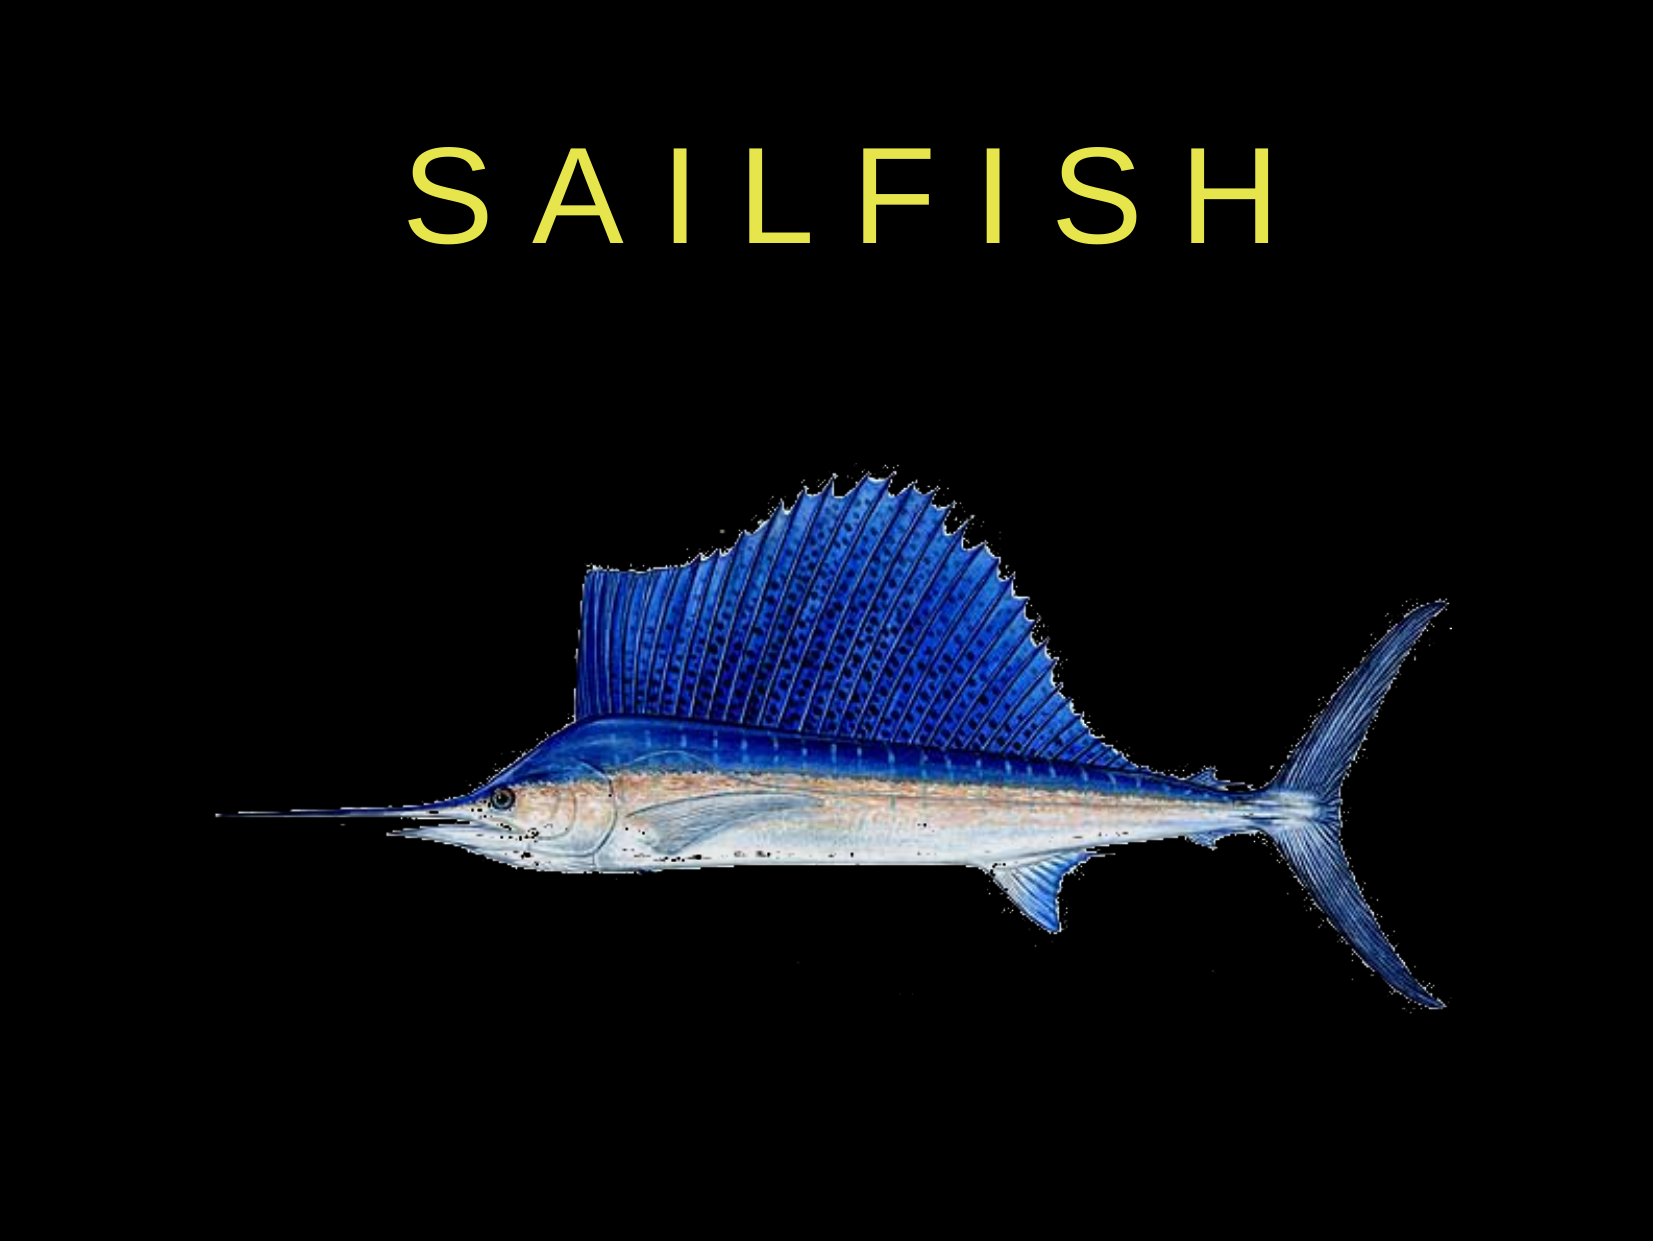

# S A I L F I S H